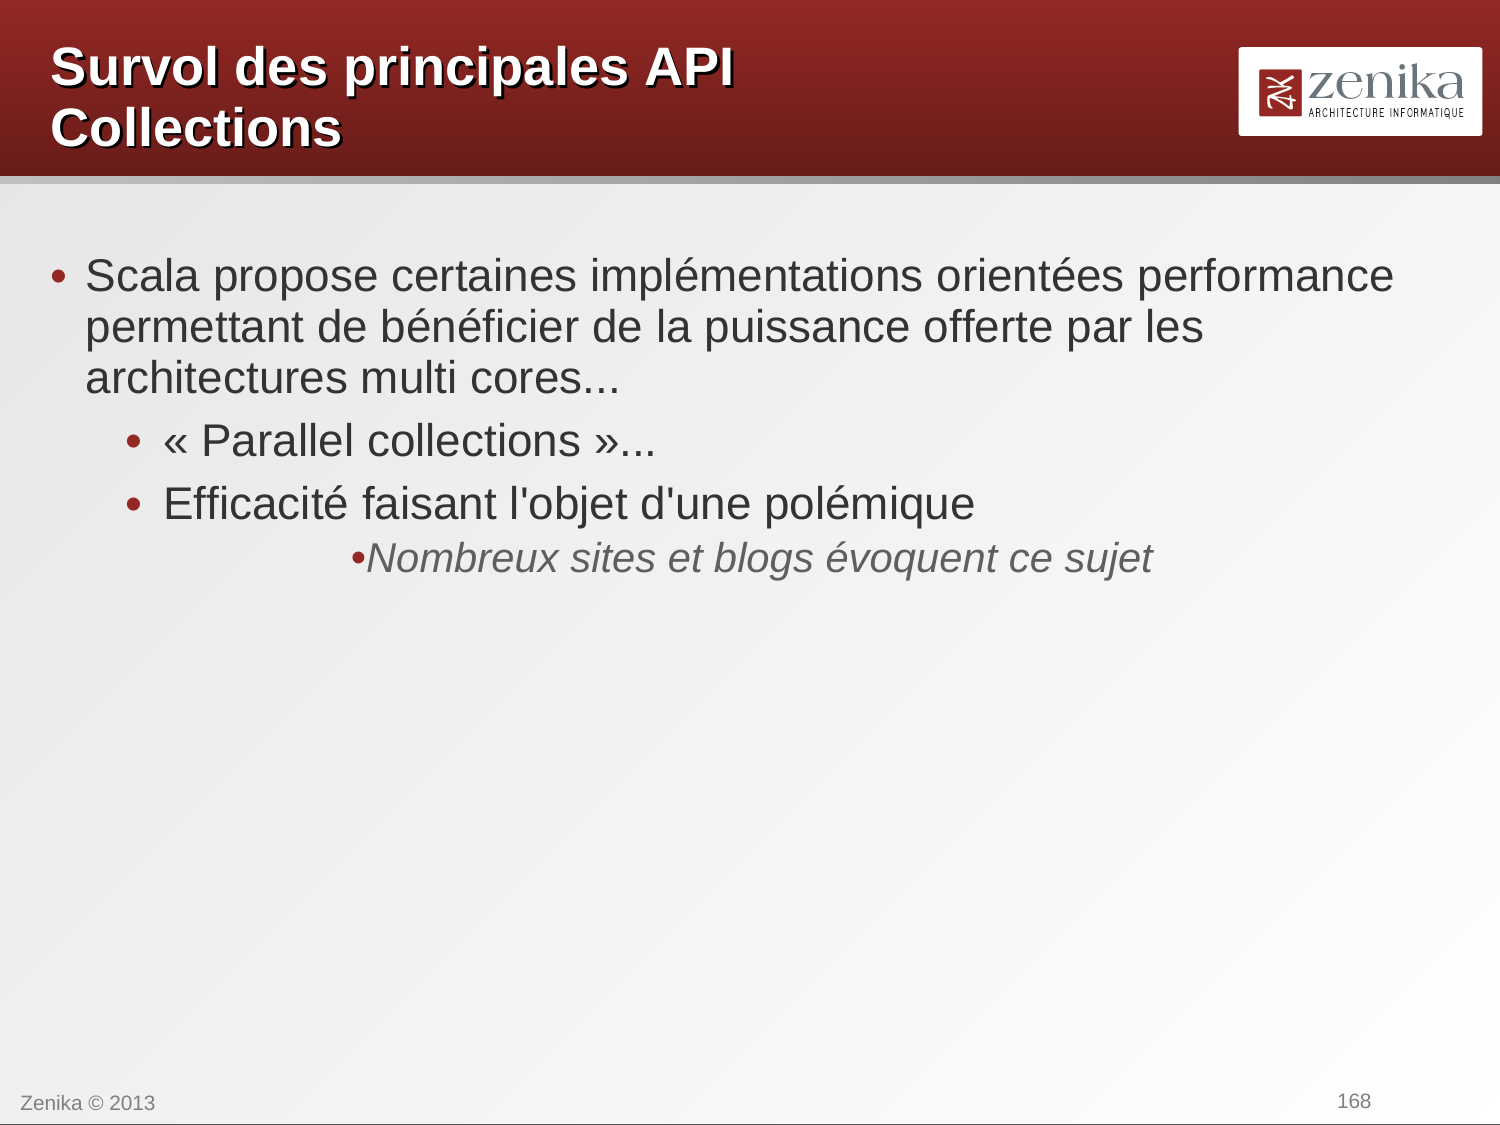

# Survol des principales API Collections
Scala propose certaines implémentations orientées performance permettant de bénéficier de la puissance offerte par les architectures multi cores...
« Parallel collections »...
Efficacité faisant l'objet d'une polémique
Nombreux sites et blogs évoquent ce sujet